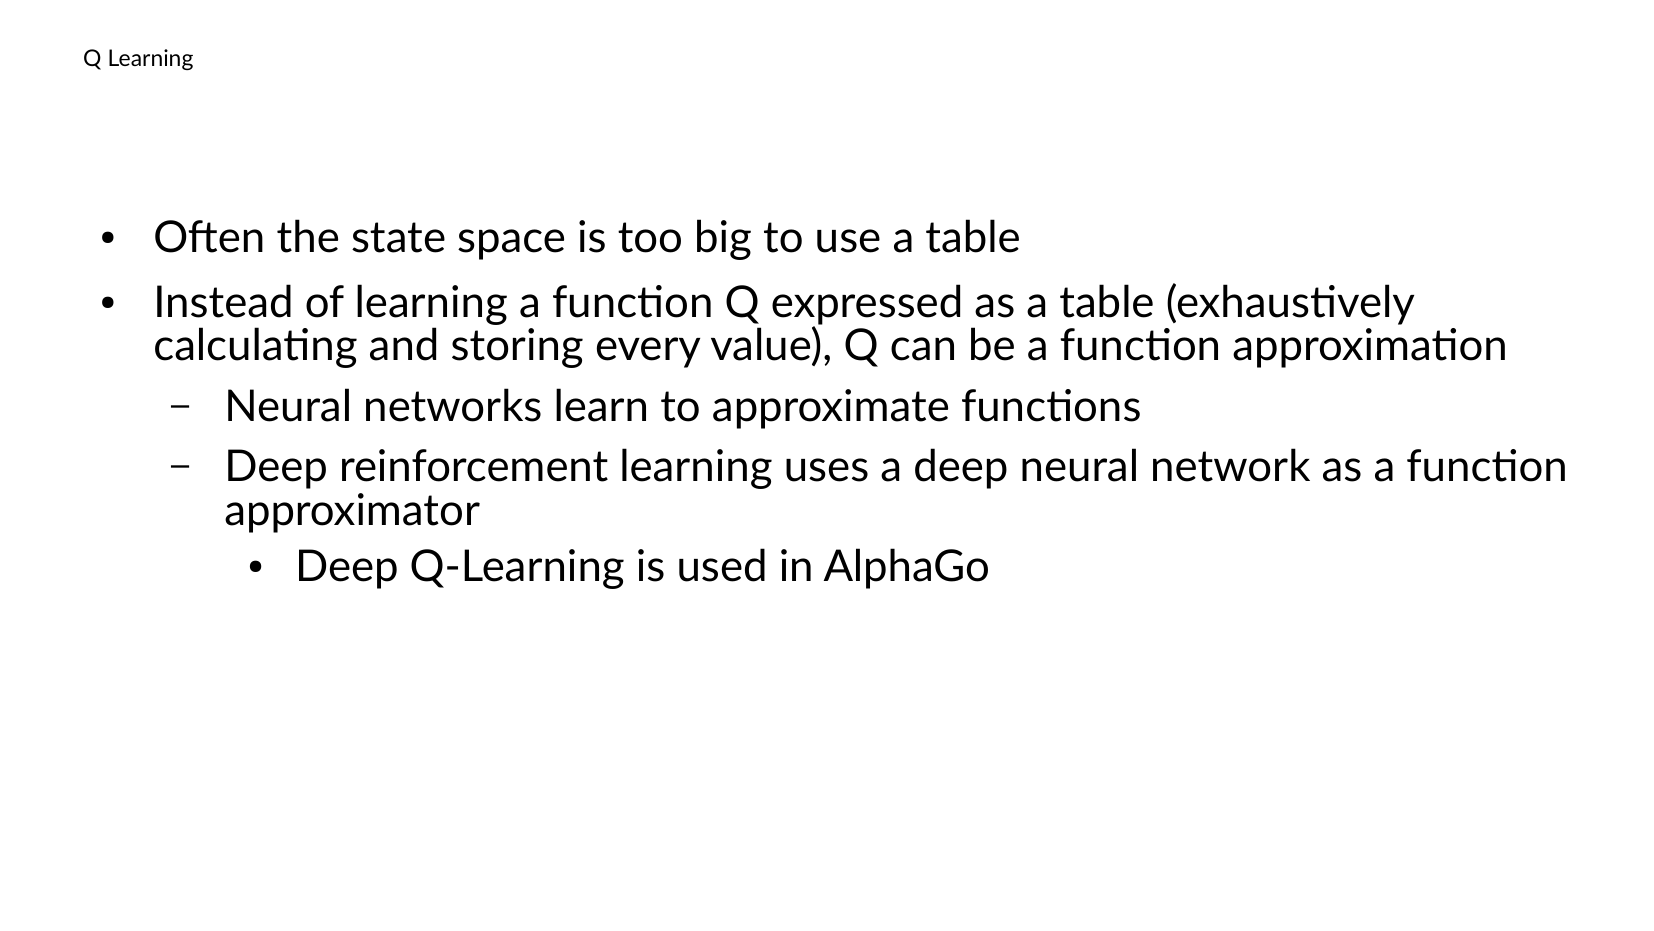

# Q Learning
Often the state space is too big to use a table
Instead of learning a function Q expressed as a table (exhaustively calculating and storing every value), Q can be a function approximation
Neural networks learn to approximate functions
Deep reinforcement learning uses a deep neural network as a function approximator
Deep Q-Learning is used in AlphaGo